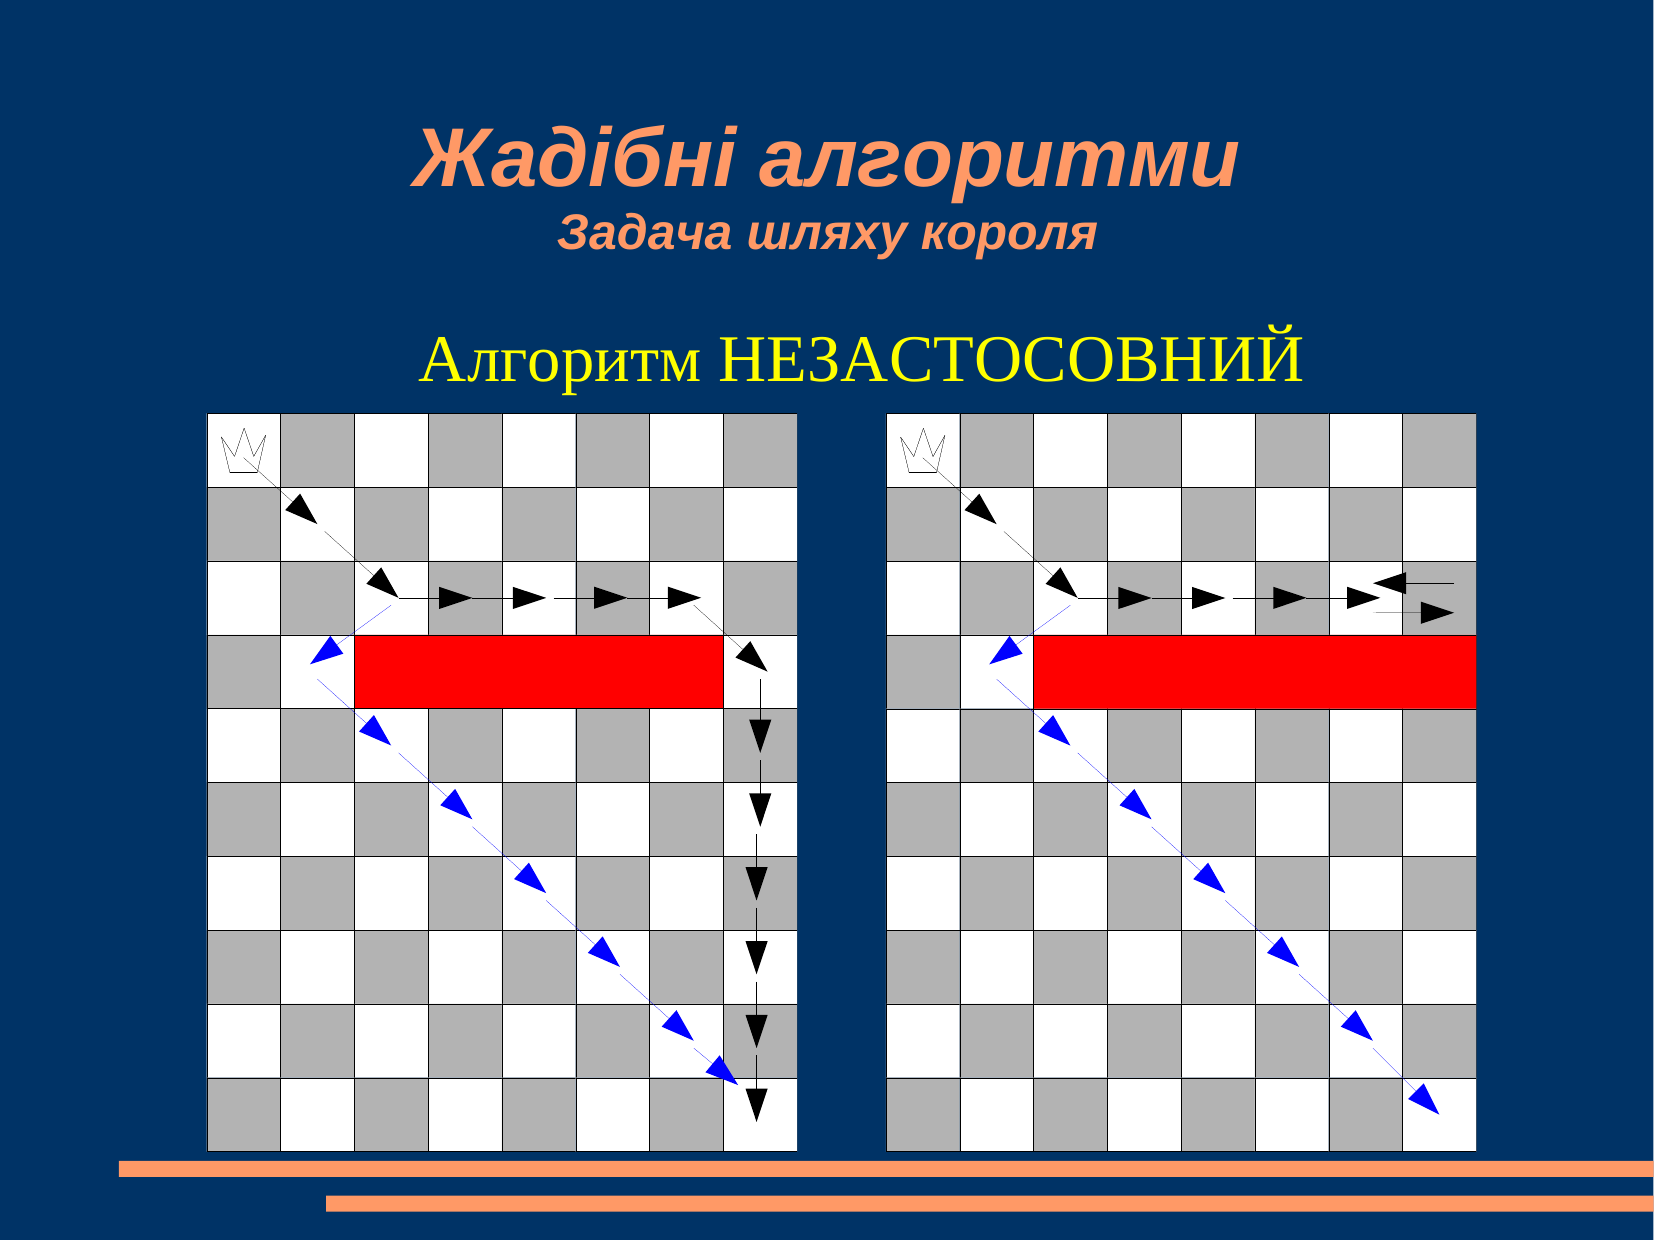

Жадібні алгоритми
Задача шляху короля
# Алгоритм НЕЗАСТОСОВНИЙ